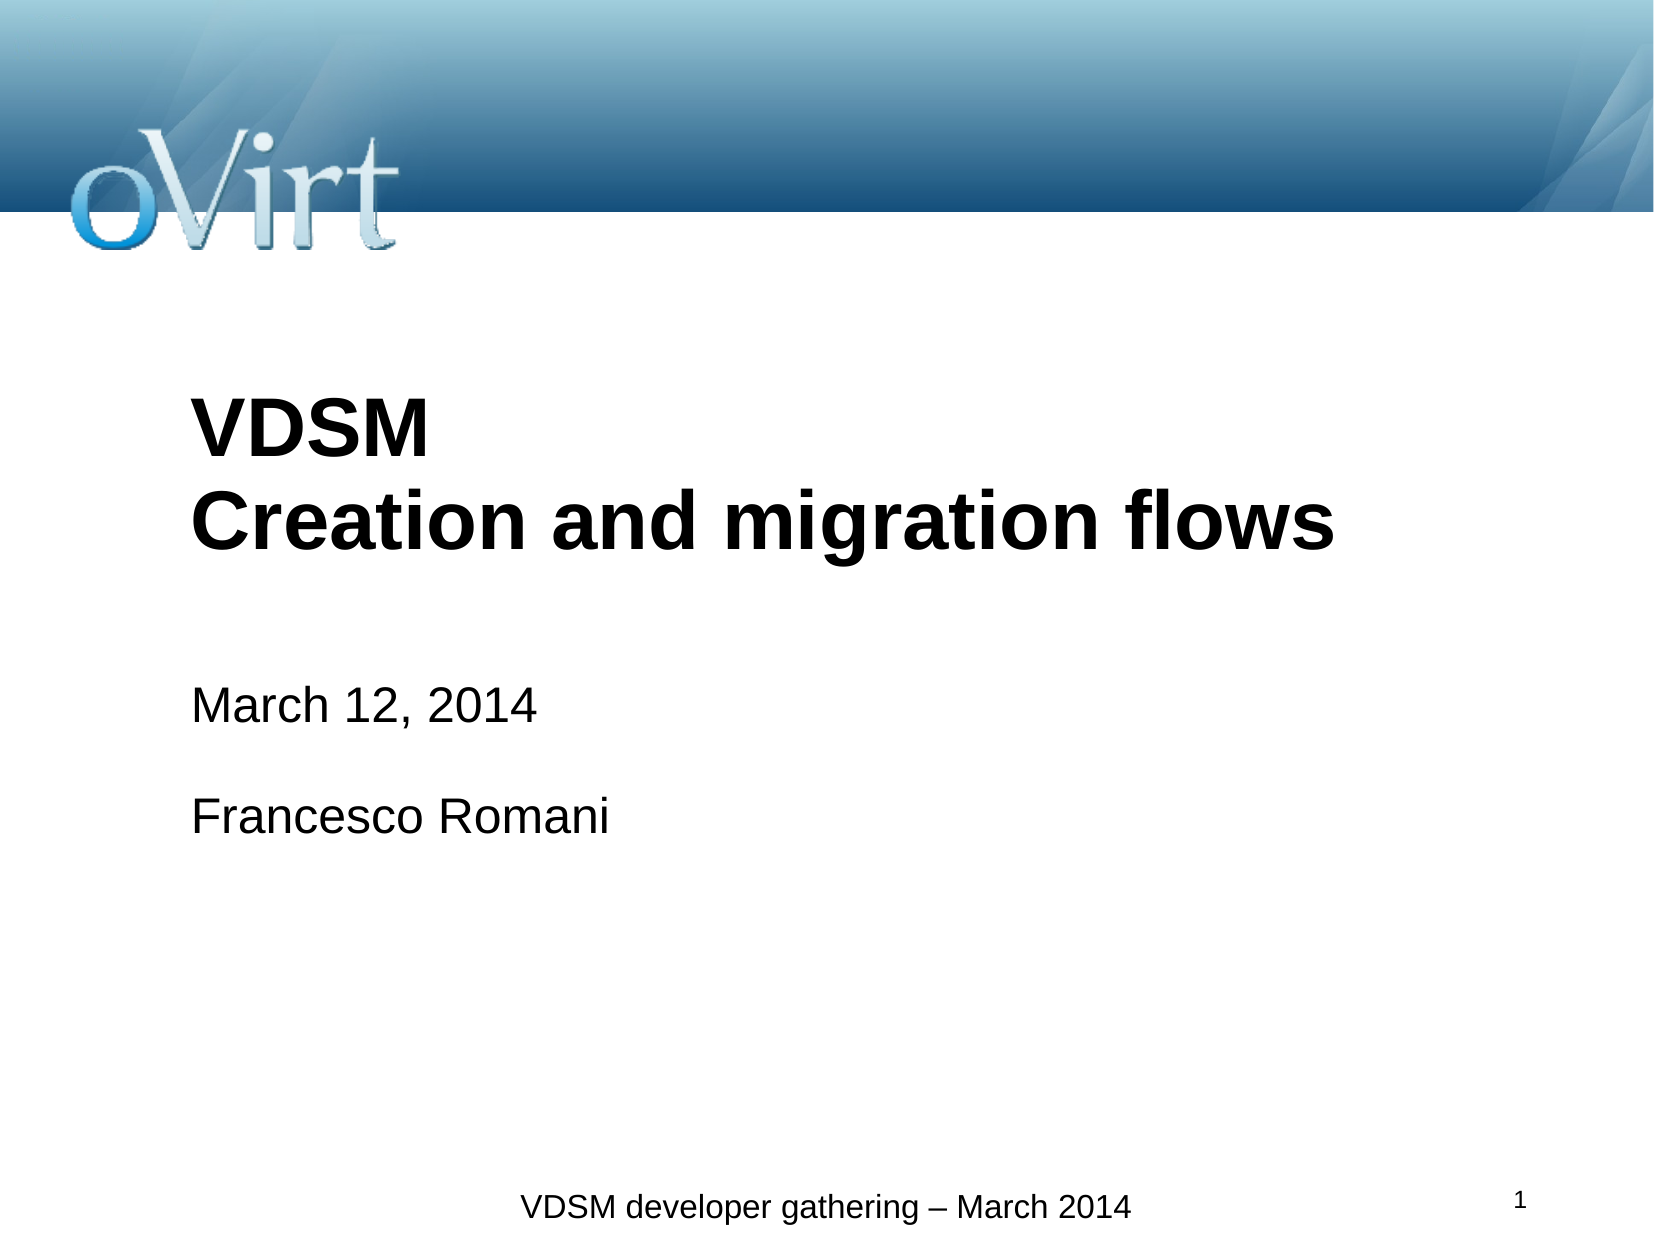

VDSM
Creation and migration flows
March 12, 2014
Francesco Romani